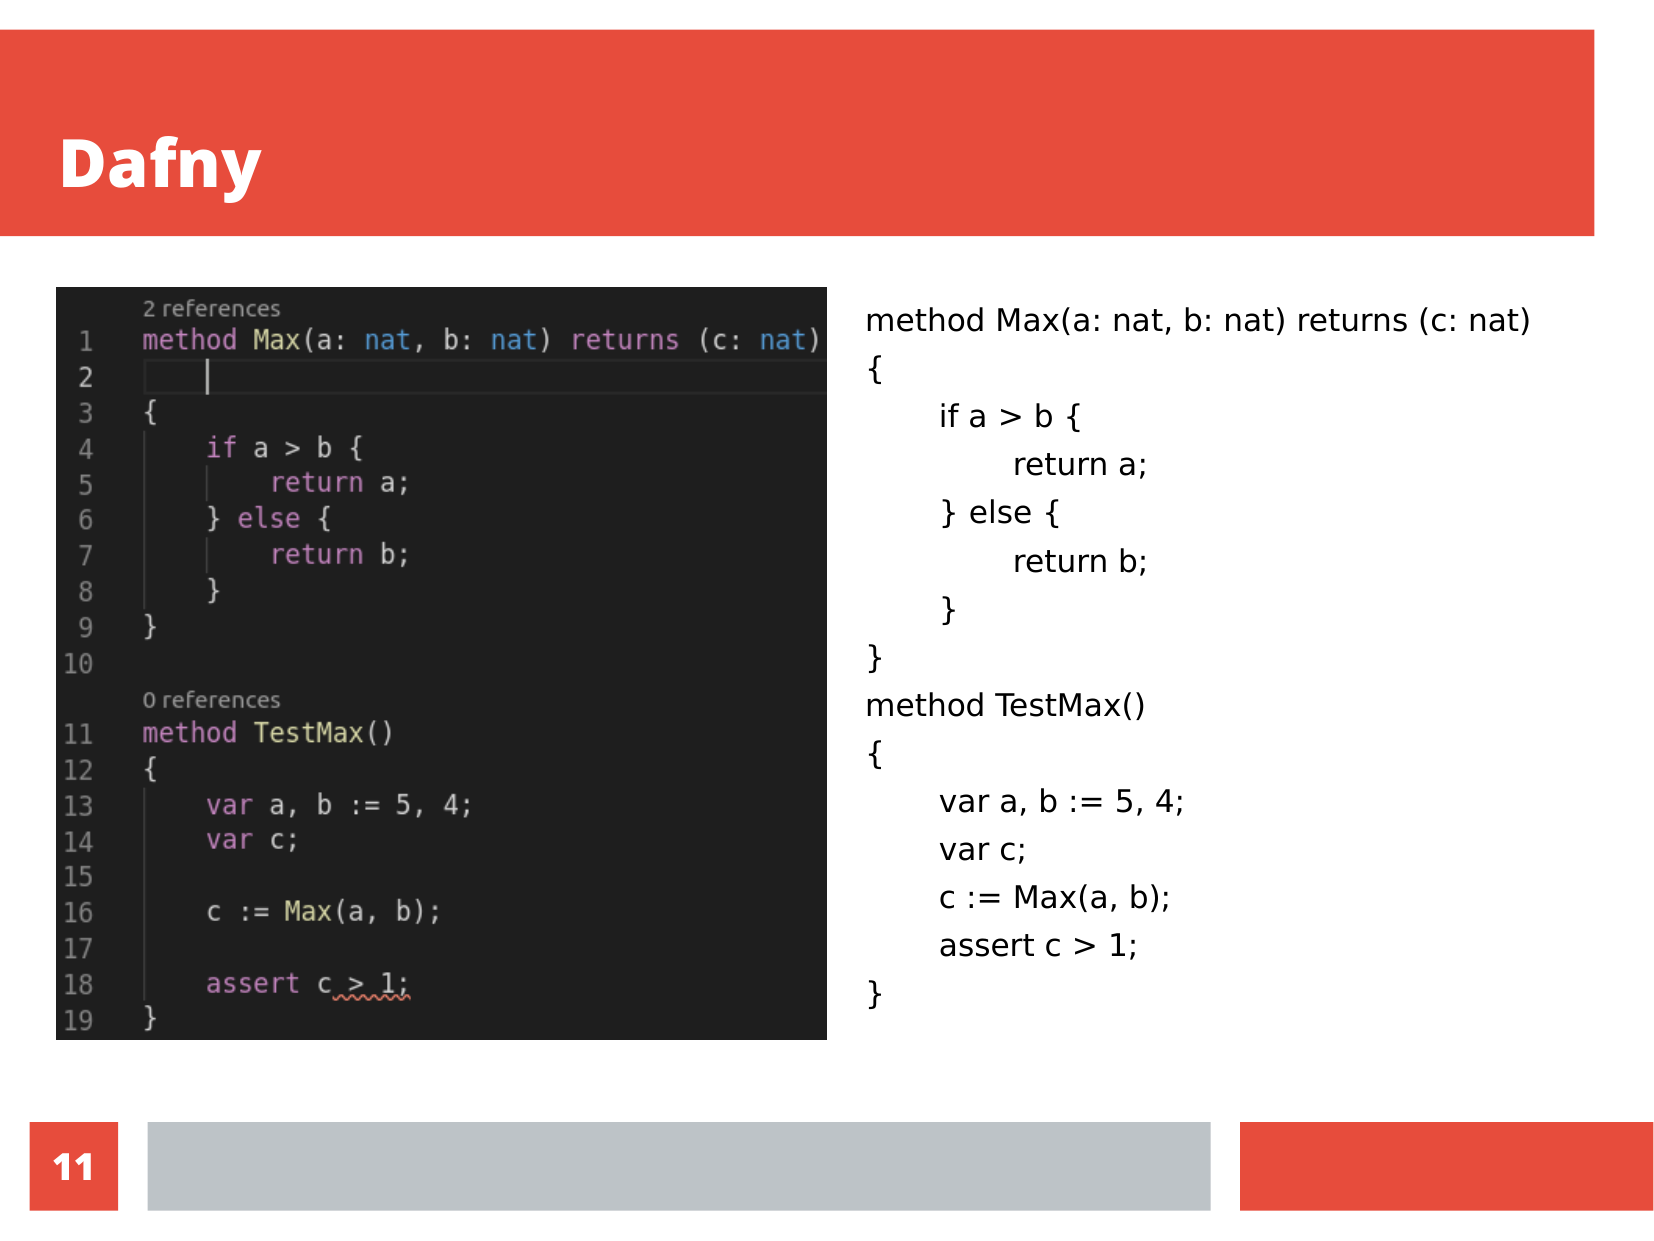

# Dafny
method Max(a: nat, b: nat) returns (c: nat)
{
	if a > b {
		return a;
	} else {
		return b;
	}
}
method TestMax()
{
	var a, b := 5, 4;
	var c;
	c := Max(a, b);
	assert c > 1;
}
11